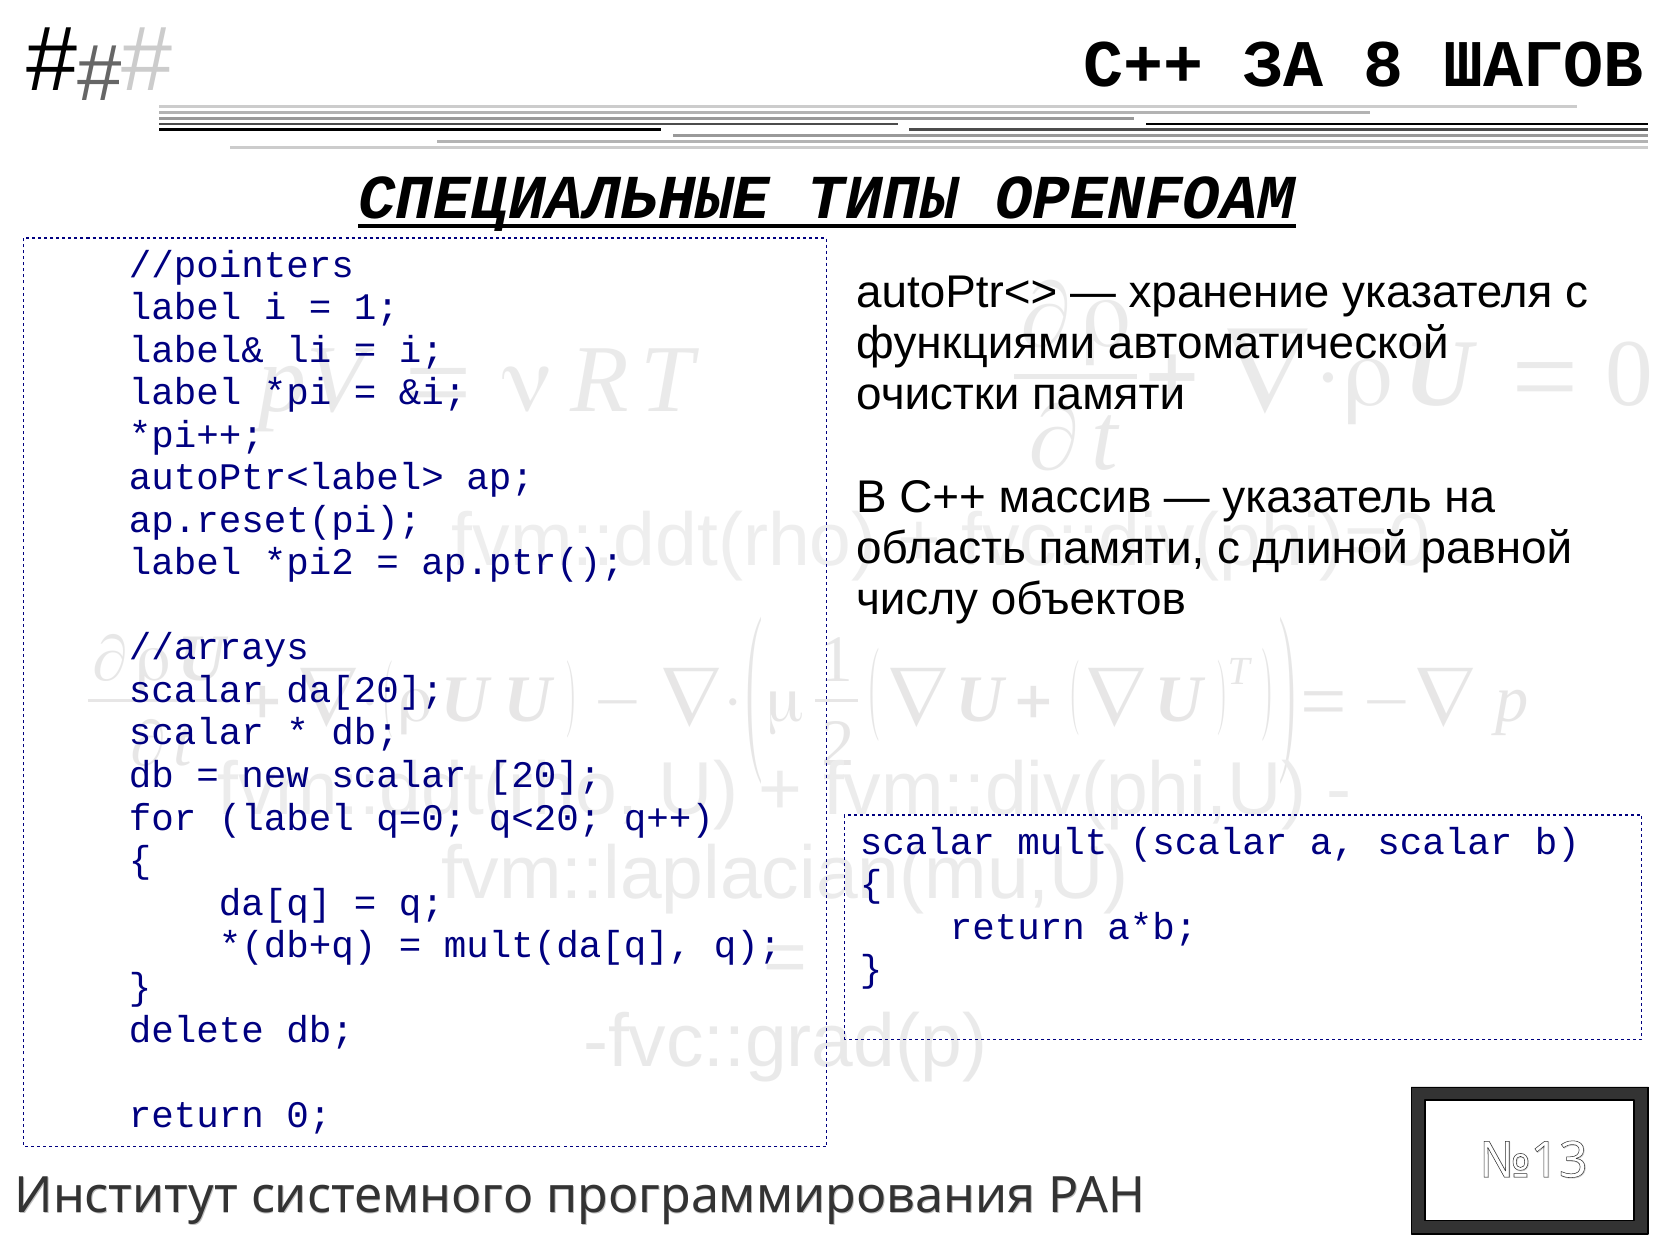

# СПЕЦИАЛЬНЫЕ ТИПЫ OPENFOAM
 //pointers
 label i = 1;
 label& li = i;
 label *pi = &i;
 *pi++;
 autoPtr<label> ap;
 ap.reset(pi);
 label *pi2 = ap.ptr();
 //arrays
 scalar da[20];
 scalar * db;
 db = new scalar [20];
 for (label q=0; q<20; q++)
 {
 da[q] = q;
 *(db+q) = mult(da[q], q);
 }
 delete db;
 return 0;
autoPtr<> — хранение указателя с функциями автоматической очистки памяти
В C++ массив — указатель на область памяти, с длиной равной числу объектов
scalar mult (scalar a, scalar b)
{
 return a*b;
}